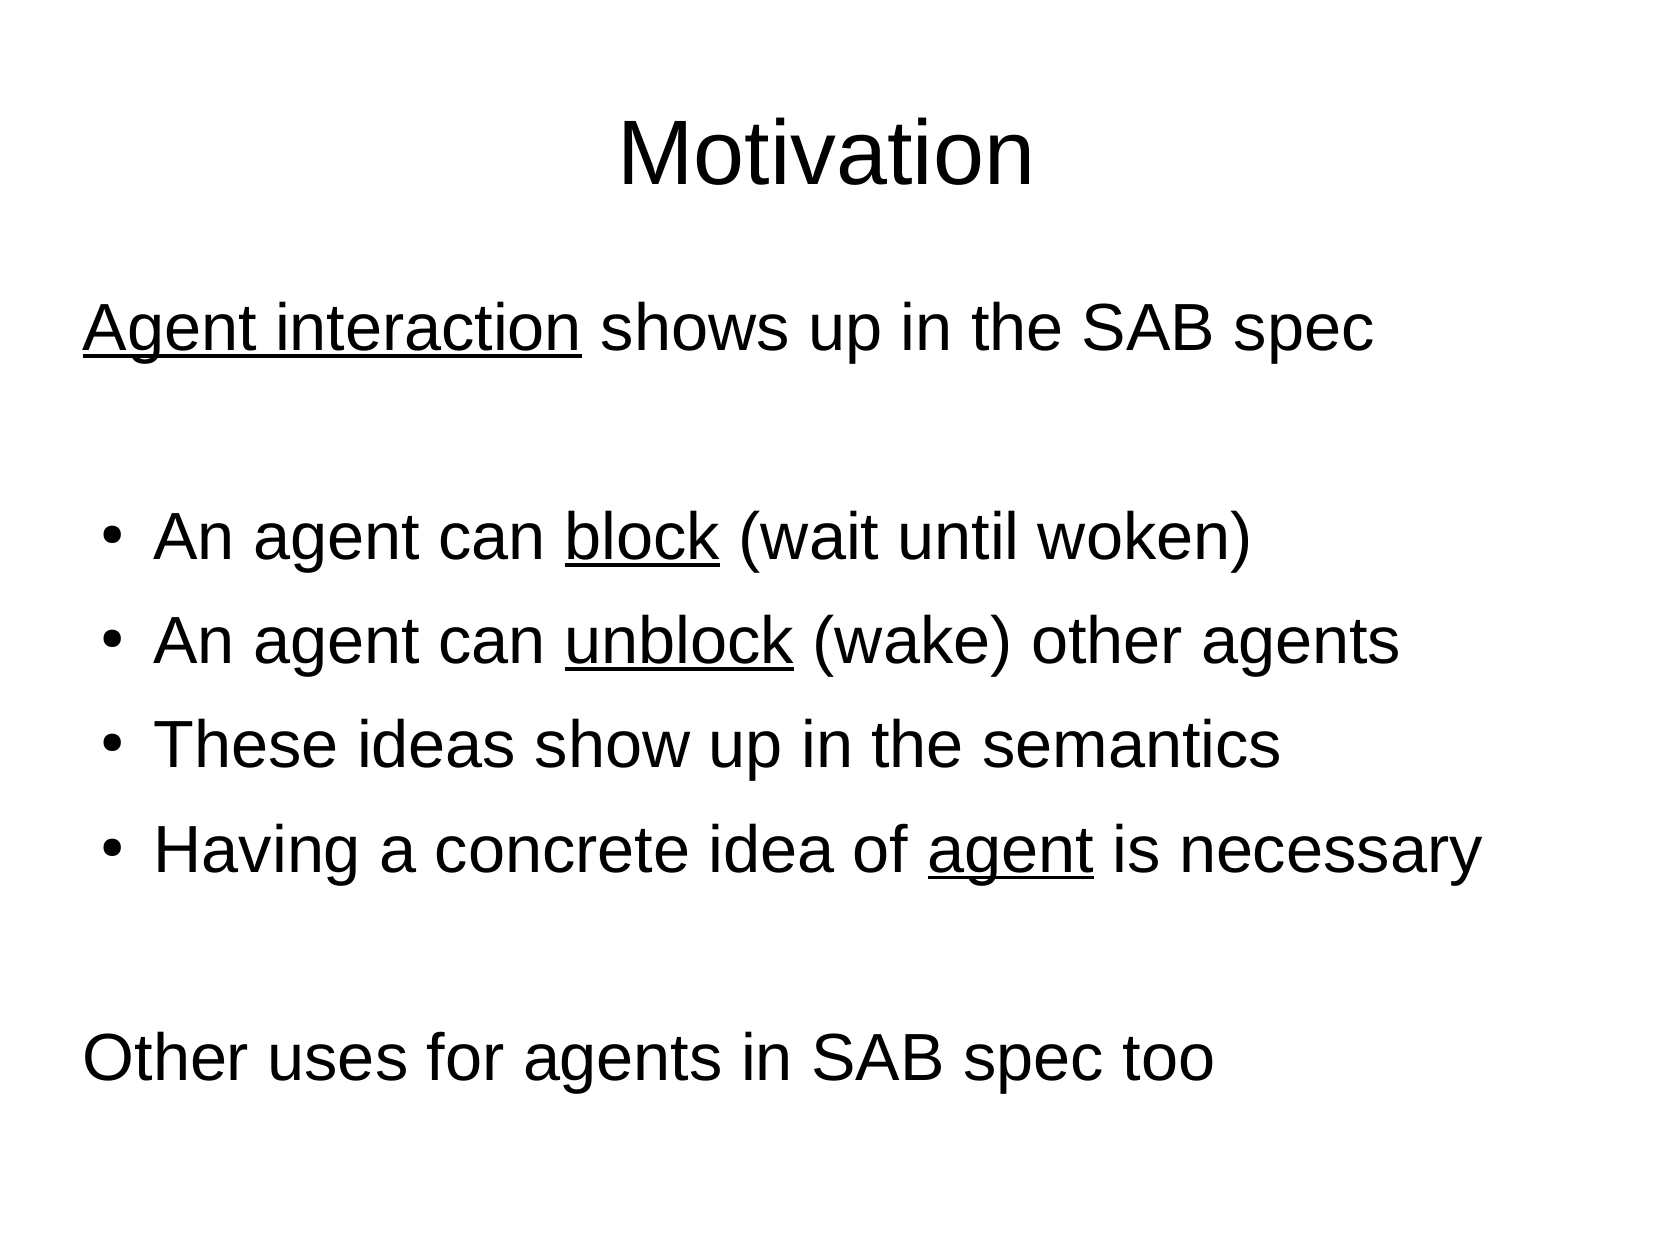

# Motivation
Agent interaction shows up in the SAB spec
An agent can block (wait until woken)
An agent can unblock (wake) other agents
These ideas show up in the semantics
Having a concrete idea of agent is necessary
Other uses for agents in SAB spec too